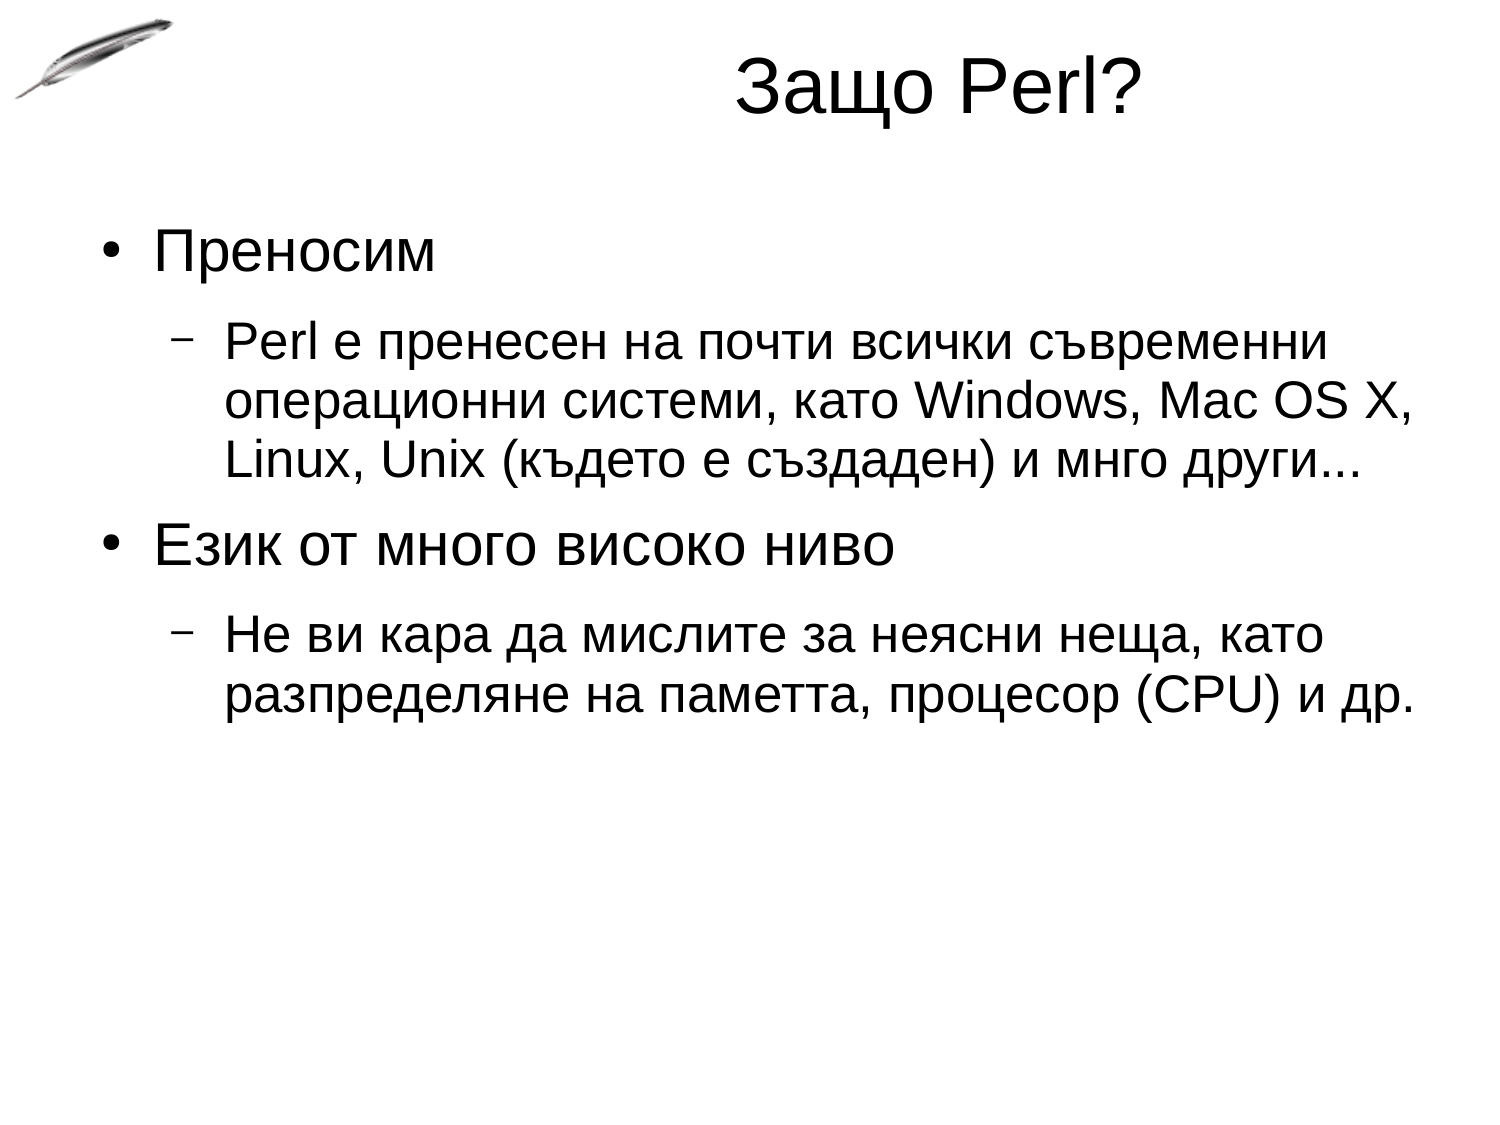

# Защо Perl?
Преносим
Perl е пренесен на почти всички съвременни операционни системи, като Windows, Mac OS X, Linux, Unix (където е създаден) и мнго други...
Език от много високо ниво
Не ви кара да мислите за неясни неща, като разпределяне на паметта, процесор (CPU) и др.